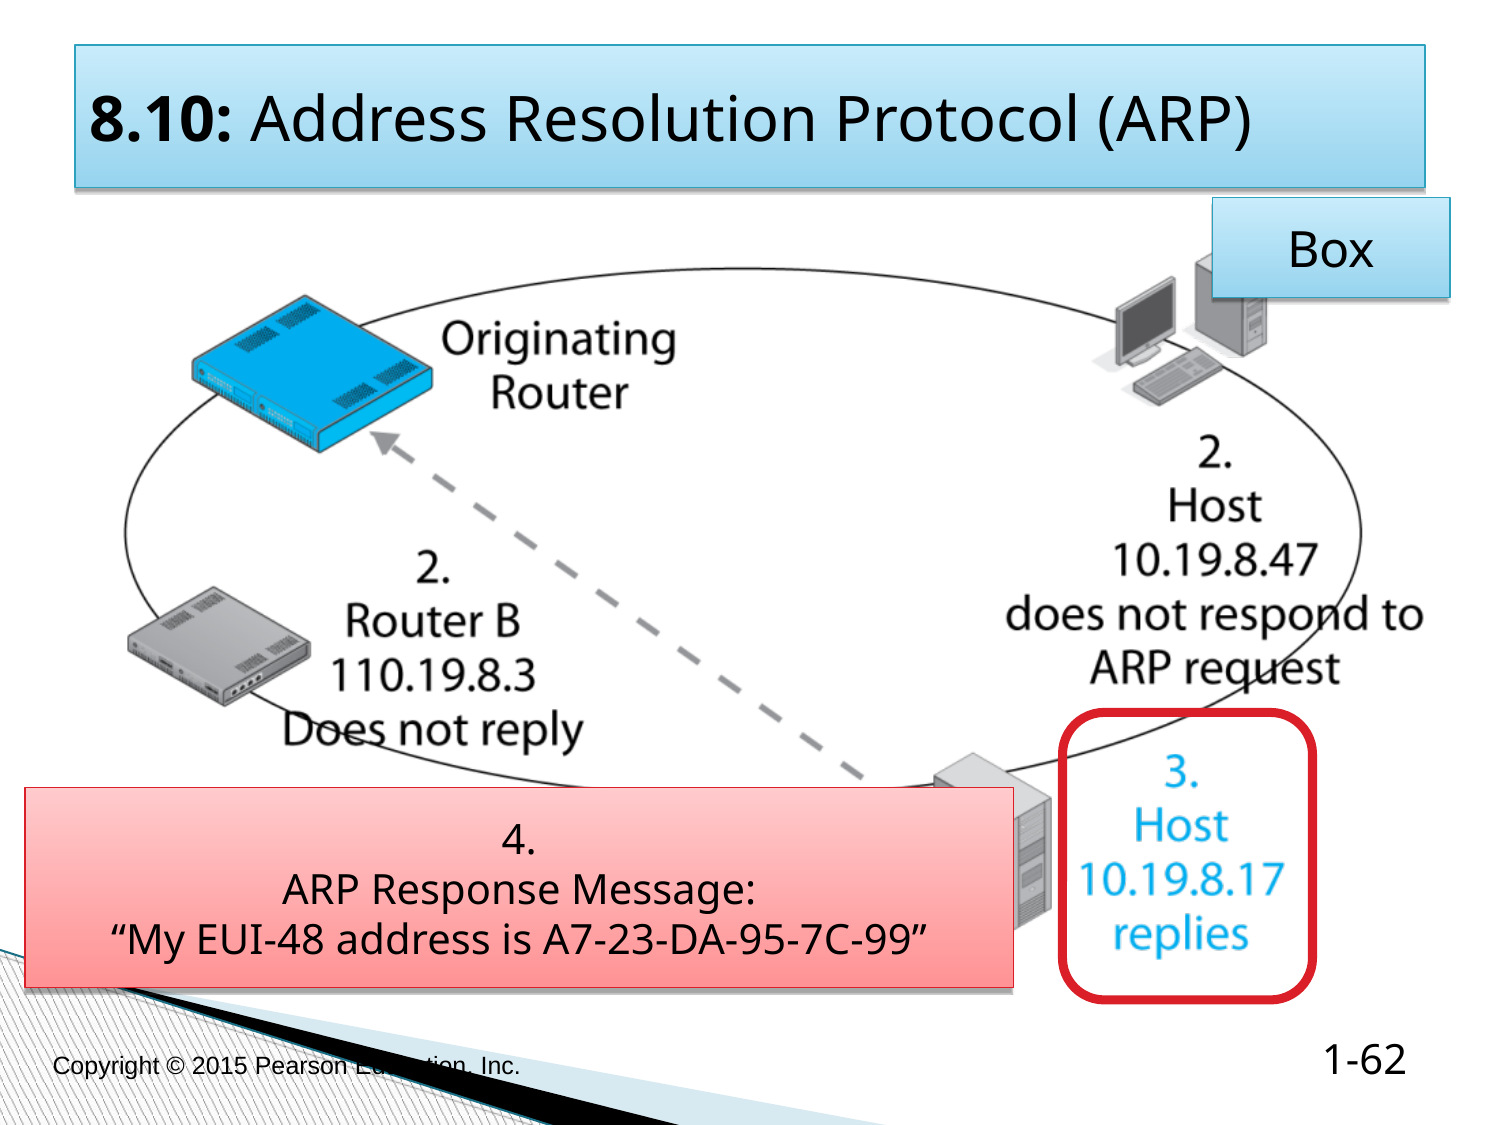

# 8.10: Address Resolution Protocol (ARP)
Box
4.
ARP Response Message:
“My EUI-48 address is A7-23-DA-95-7C-99”
Copyright © 2015 Pearson Education, Inc.